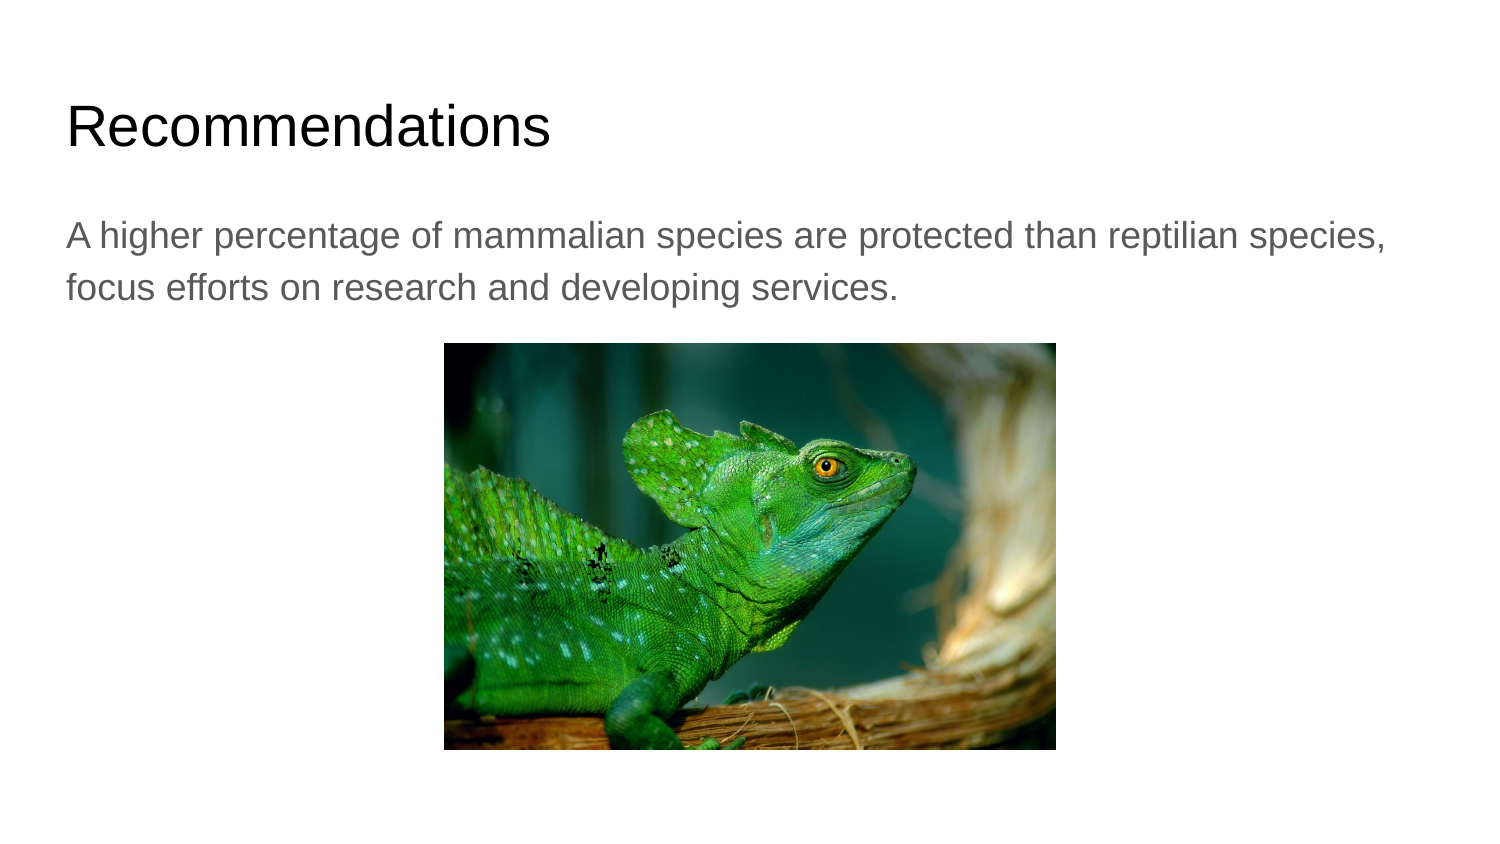

# Recommendations
A higher percentage of mammalian species are protected than reptilian species, focus efforts on research and developing services.